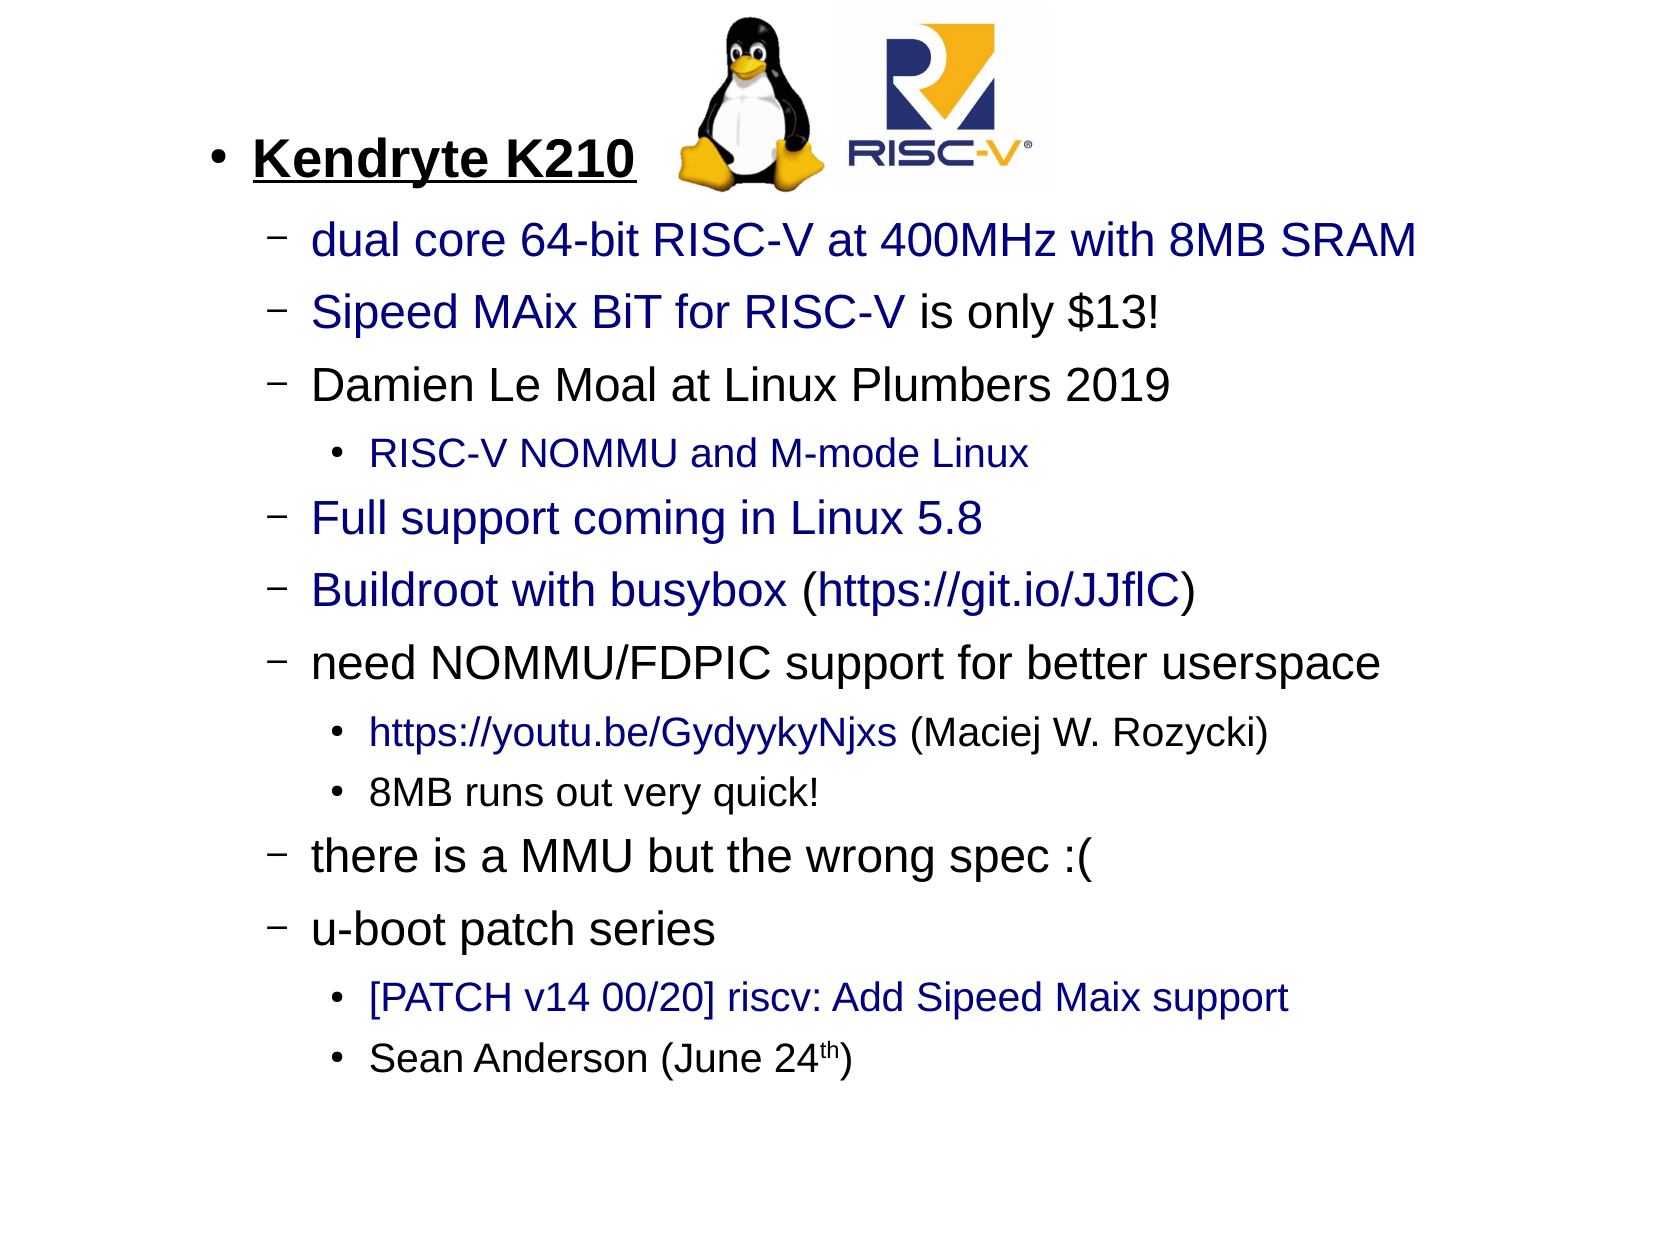

# Kendryte K210
dual core 64-bit RISC-V at 400MHz with 8MB SRAM
Sipeed MAix BiT for RISC-V is only $13!
Damien Le Moal at Linux Plumbers 2019
RISC-V NOMMU and M-mode Linux
Full support coming in Linux 5.8
Buildroot with busybox (https://git.io/JJflC)
need NOMMU/FDPIC support for better userspace
https://youtu.be/GydyykyNjxs (Maciej W. Rozycki)
8MB runs out very quick!
there is a MMU but the wrong spec :(
u-boot patch series
[PATCH v14 00/20] riscv: Add Sipeed Maix support
Sean Anderson (June 24th)